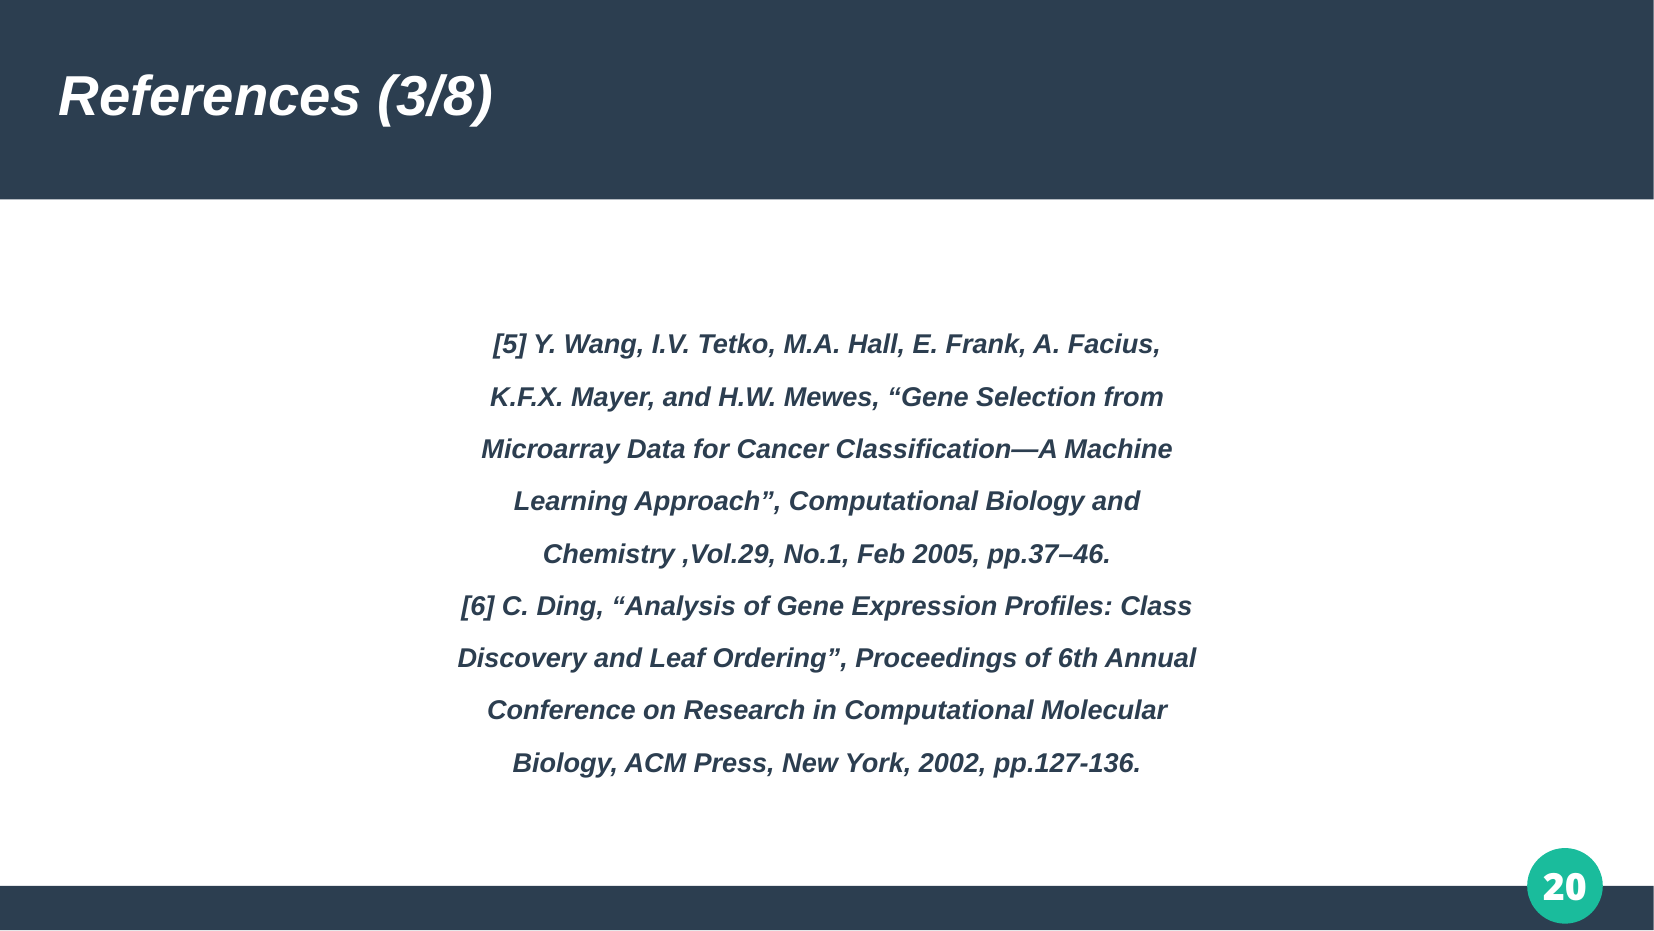

# References (3/8)
[5] Y. Wang, I.V. Tetko, M.A. Hall, E. Frank, A. Facius,
K.F.X. Mayer, and H.W. Mewes, “Gene Selection from
Microarray Data for Cancer Classification—A Machine
Learning Approach”, Computational Biology and
Chemistry ,Vol.29, No.1, Feb 2005, pp.37–46.
[6] C. Ding, “Analysis of Gene Expression Profiles: Class
Discovery and Leaf Ordering”, Proceedings of 6th Annual
Conference on Research in Computational Molecular
Biology, ACM Press, New York, 2002, pp.127-136.